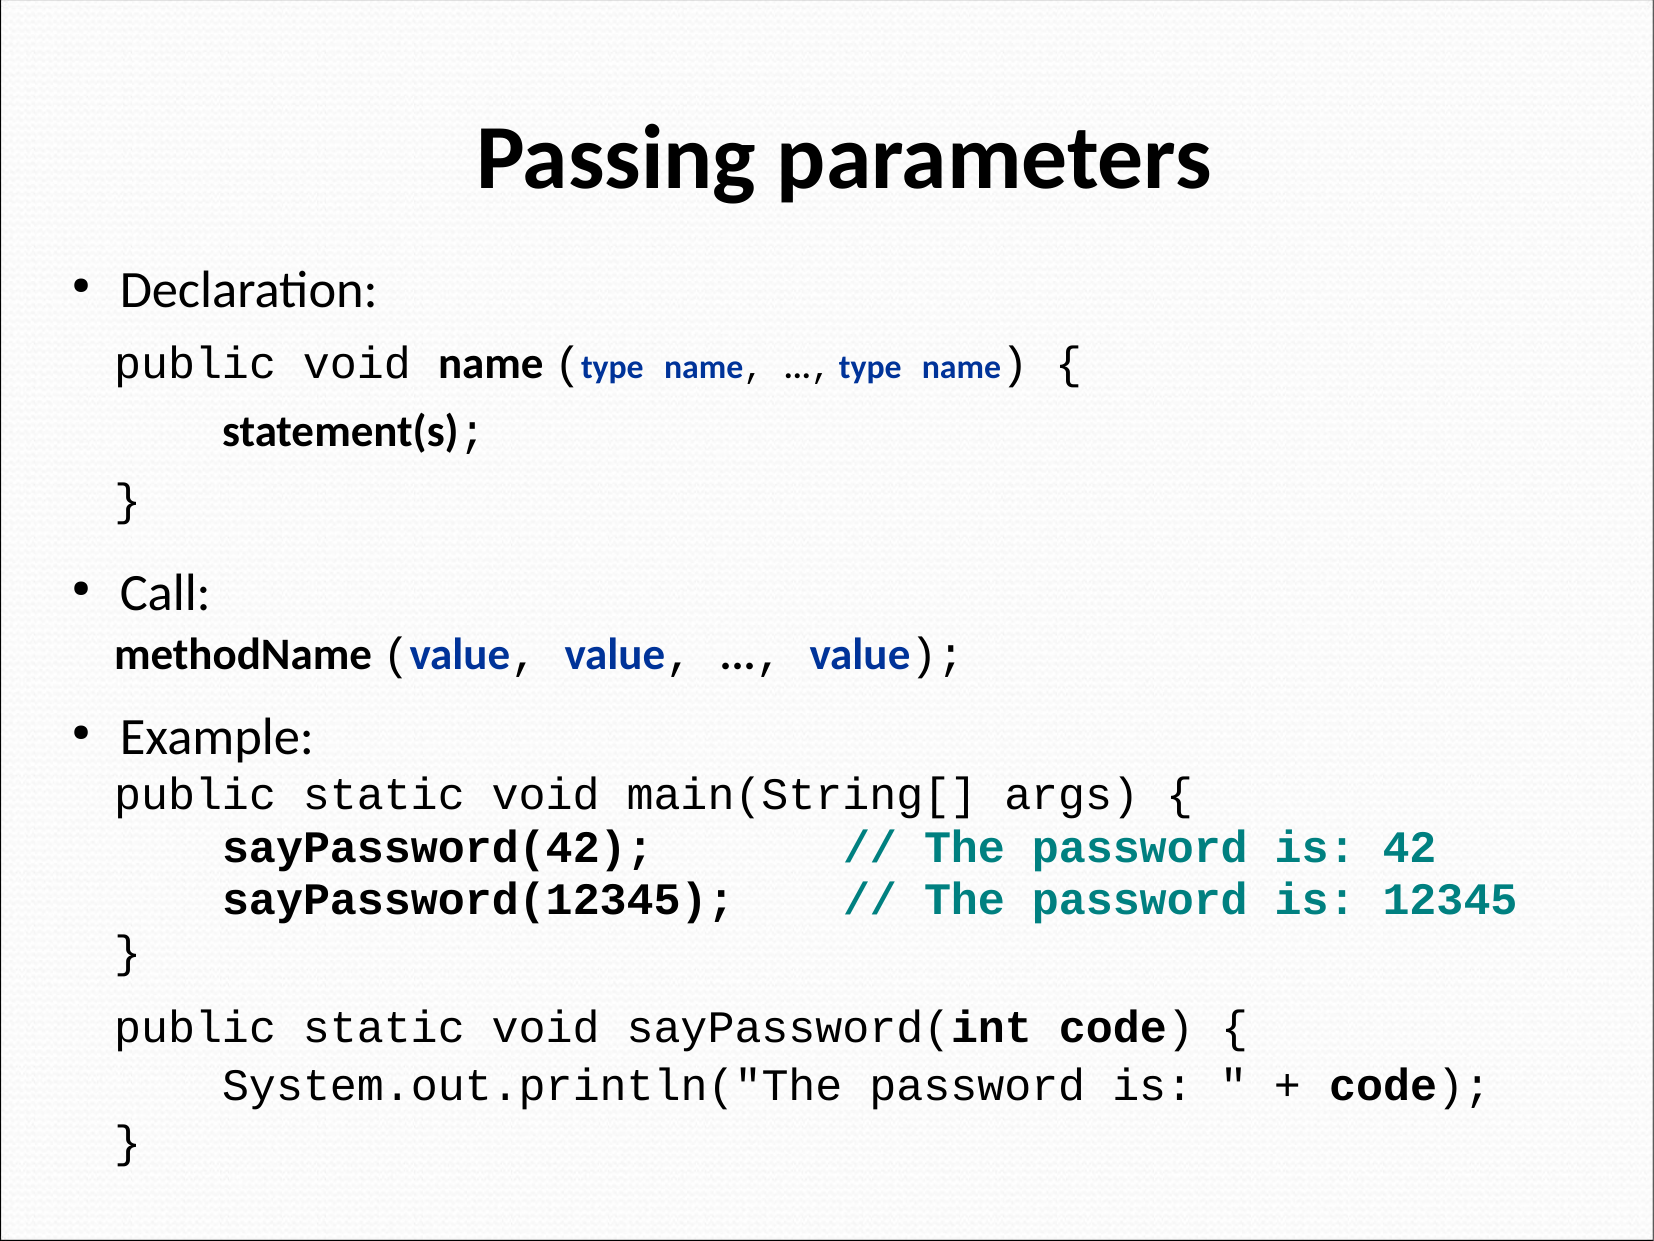

# Passing parameters
Declaration:
public void name (type name, ..., type name) {
 statement(s);
}
Call:
methodName (value, value, ..., value);
Example:
public static void main(String[] args) {
 sayPassword(42); // The password is: 42
 sayPassword(12345); // The password is: 12345
}
public static void sayPassword(int code) {
 System.out.println("The password is: " + code);
}